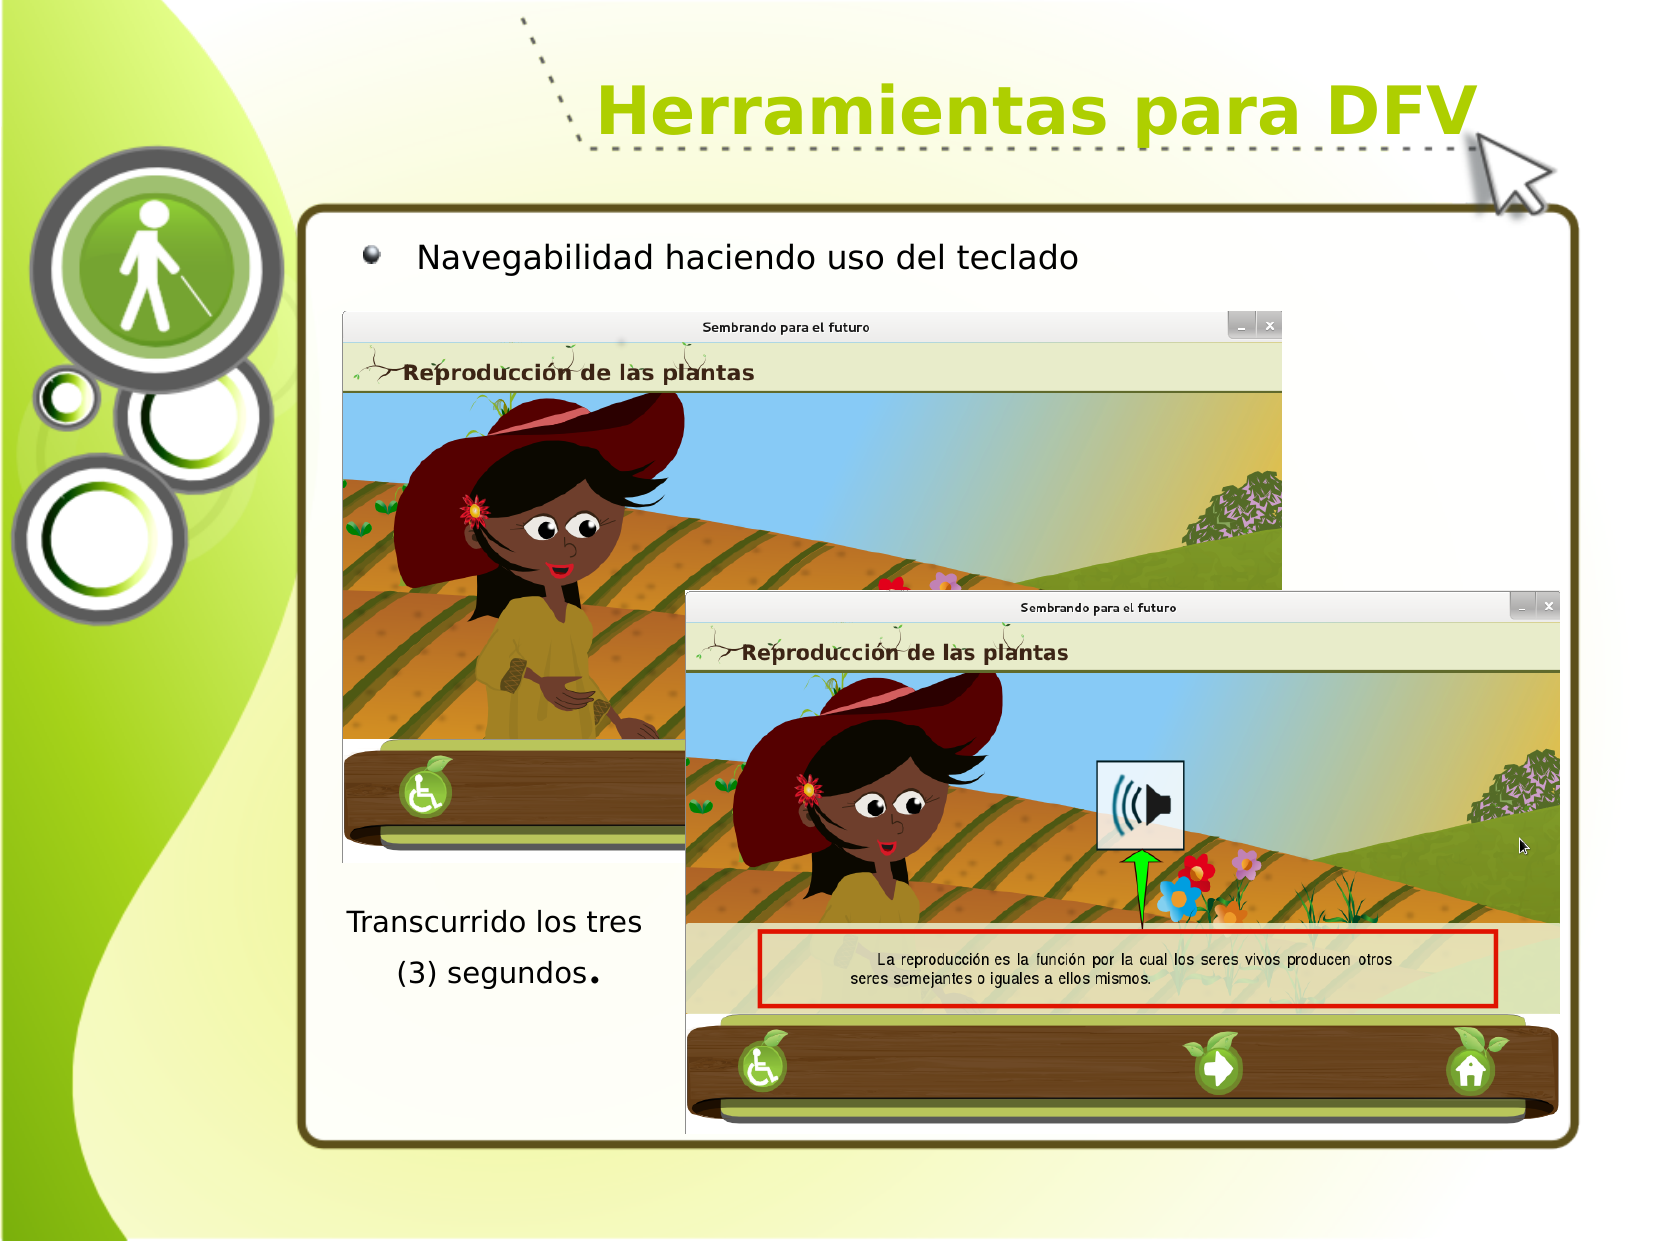

Herramientas para DFV
Navegabilidad haciendo uso del teclado
Transcurrido los tres
(3) segundos.